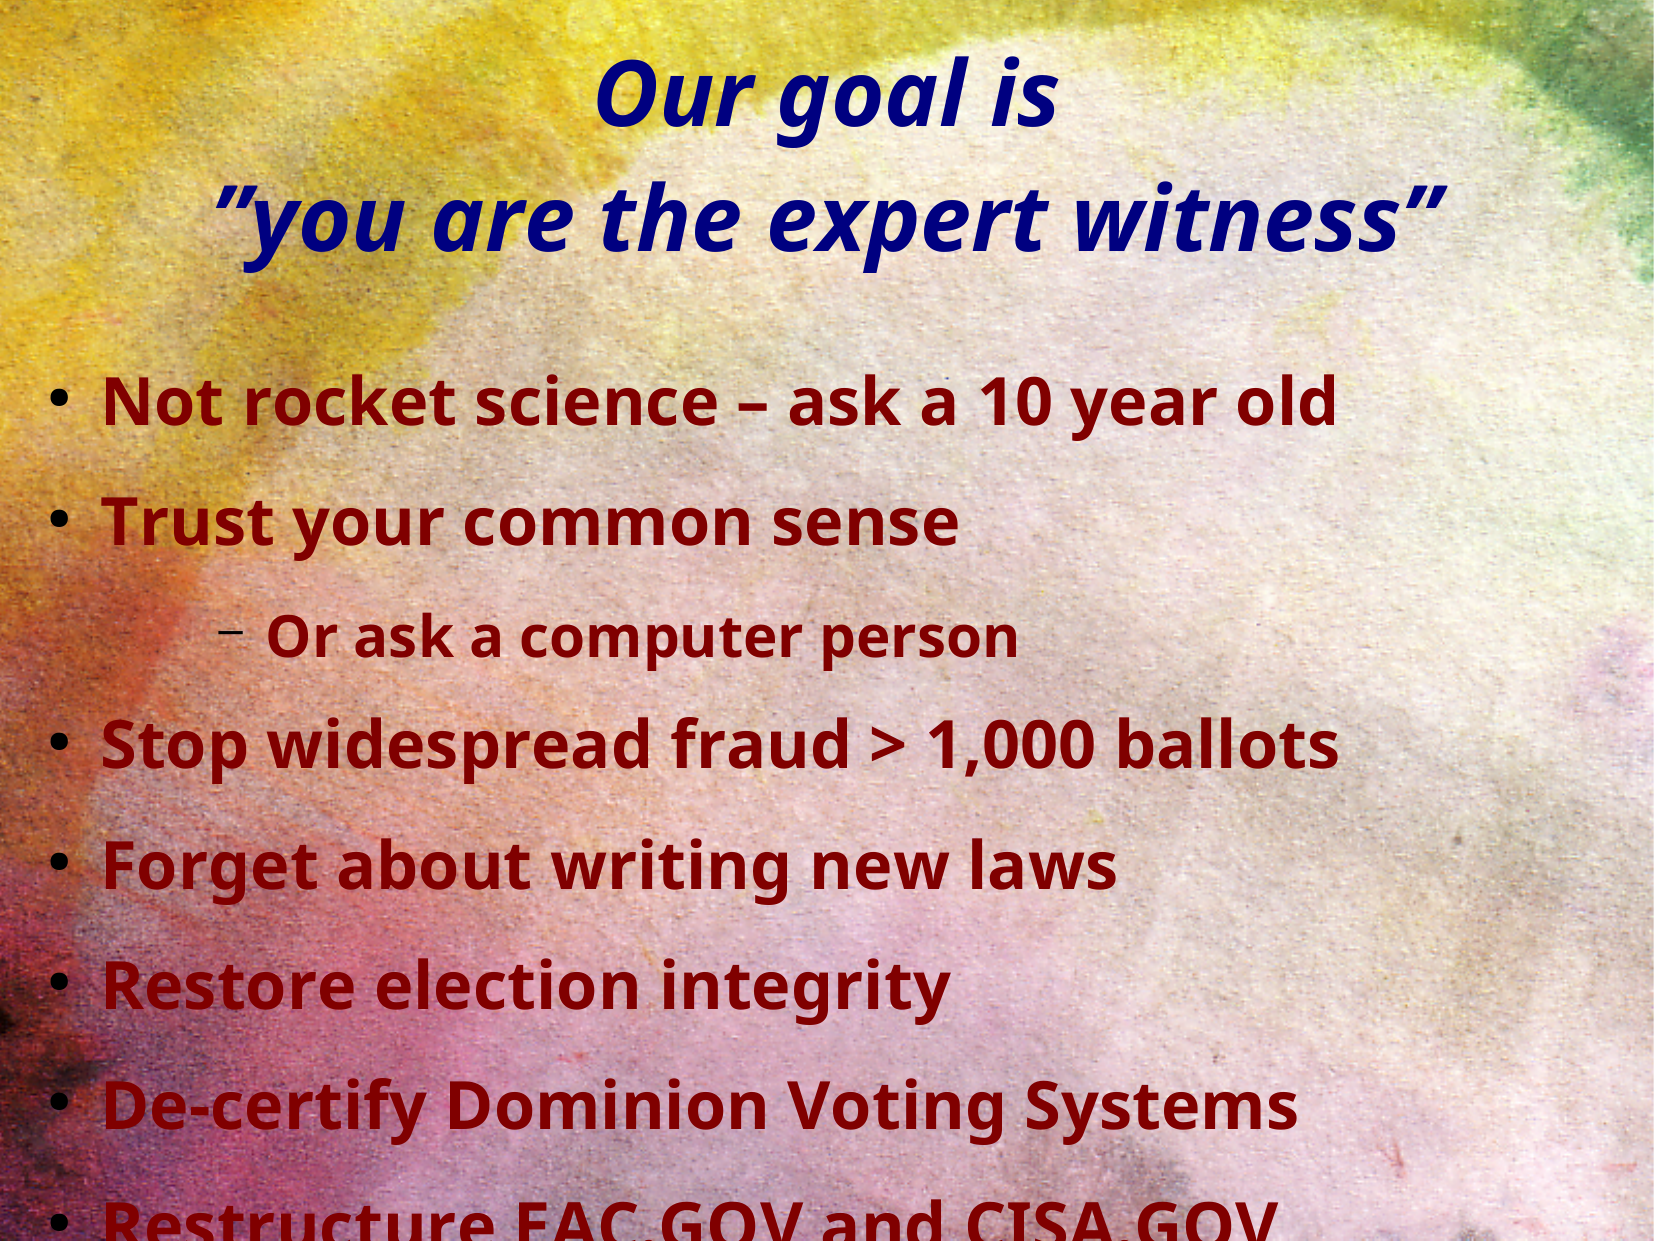

# Our goal is ”you are the expert witness”
Not rocket science – ask a 10 year old
Trust your common sense
Or ask a computer person
Stop widespread fraud > 1,000 ballots
Forget about writing new laws
Restore election integrity
De-certify Dominion Voting Systems
Restructure EAC.GOV and CISA.GOV